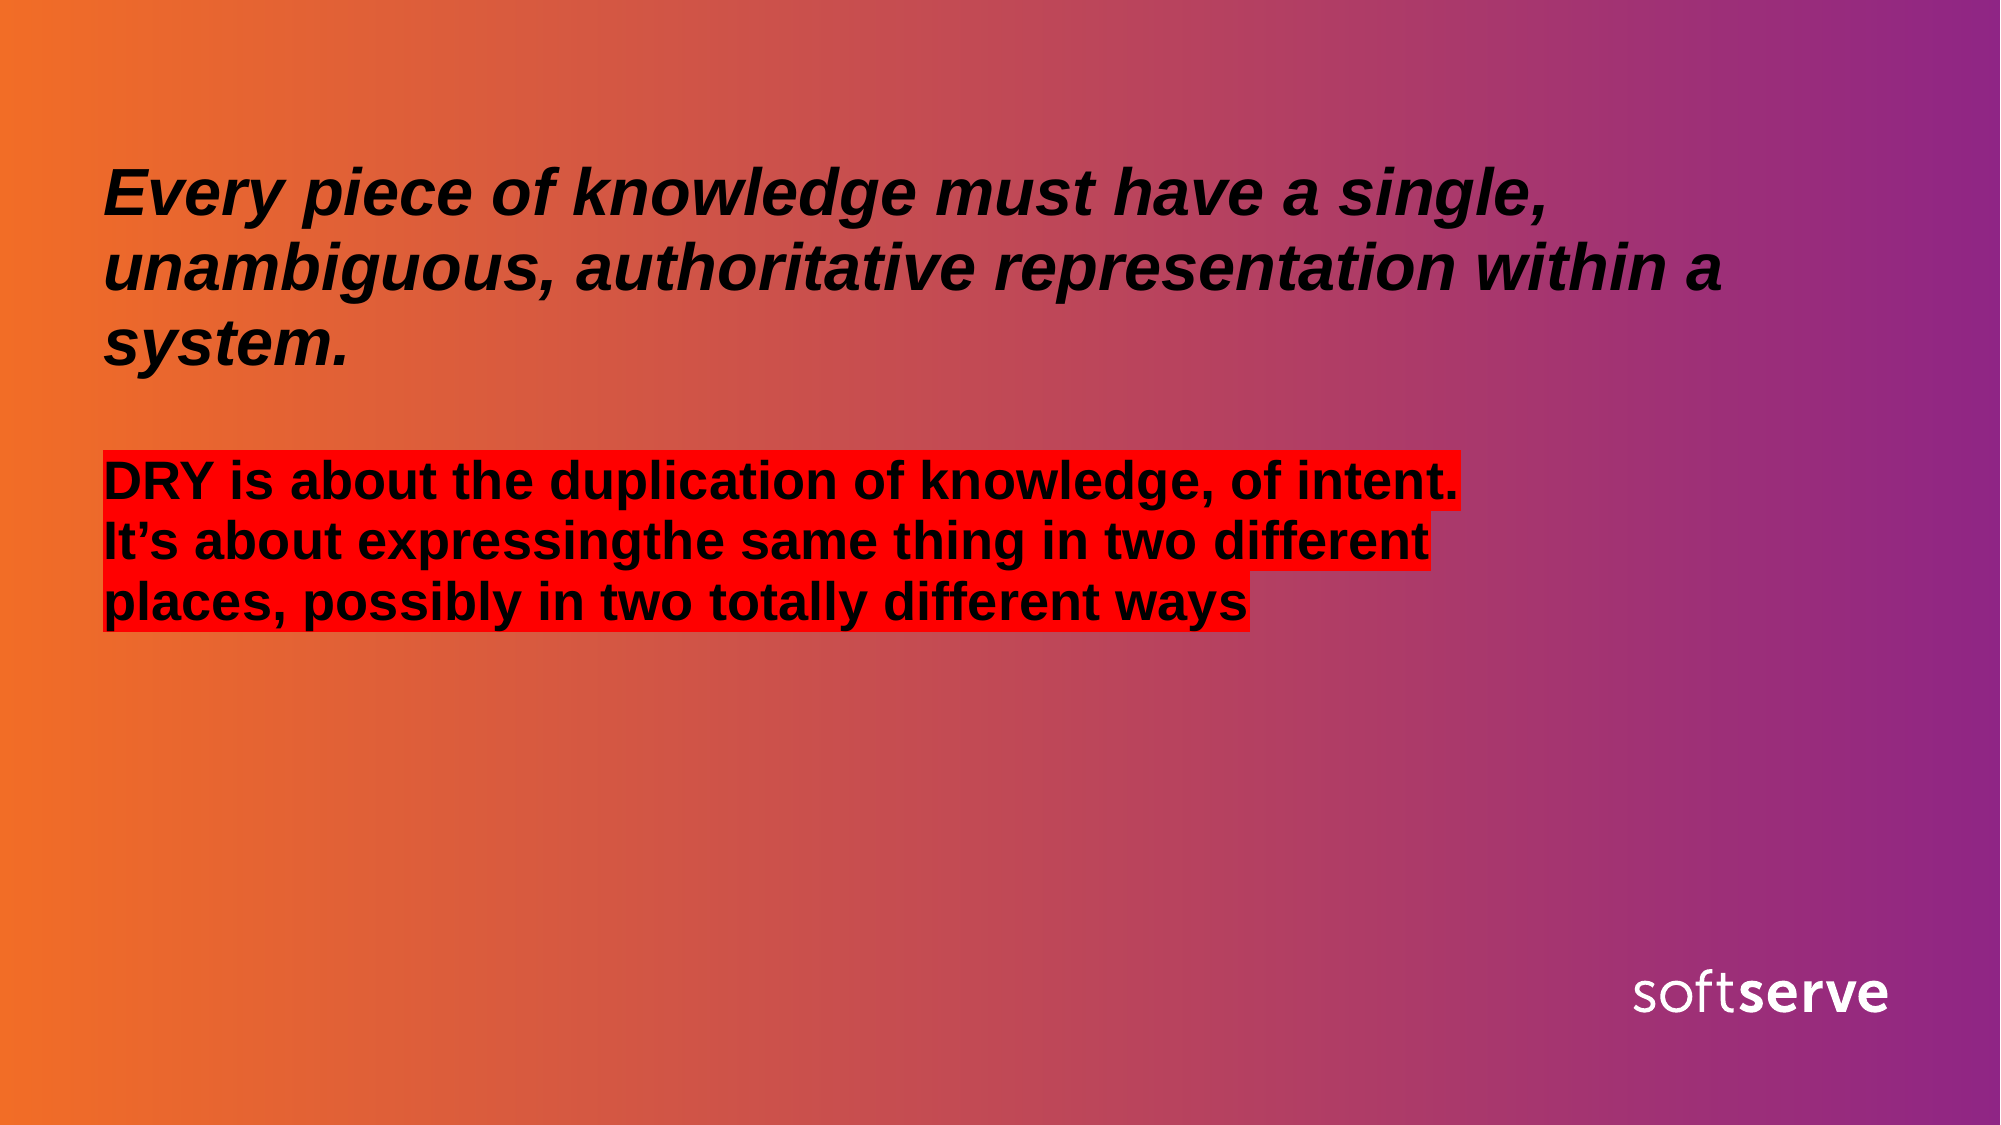

Every piece of knowledge must have a single, unambiguous, authoritative representation within a system.
DRY is about the duplication of knowledge, of intent. It’s about expressingthe same thing in two different places, possibly in two totally different ways